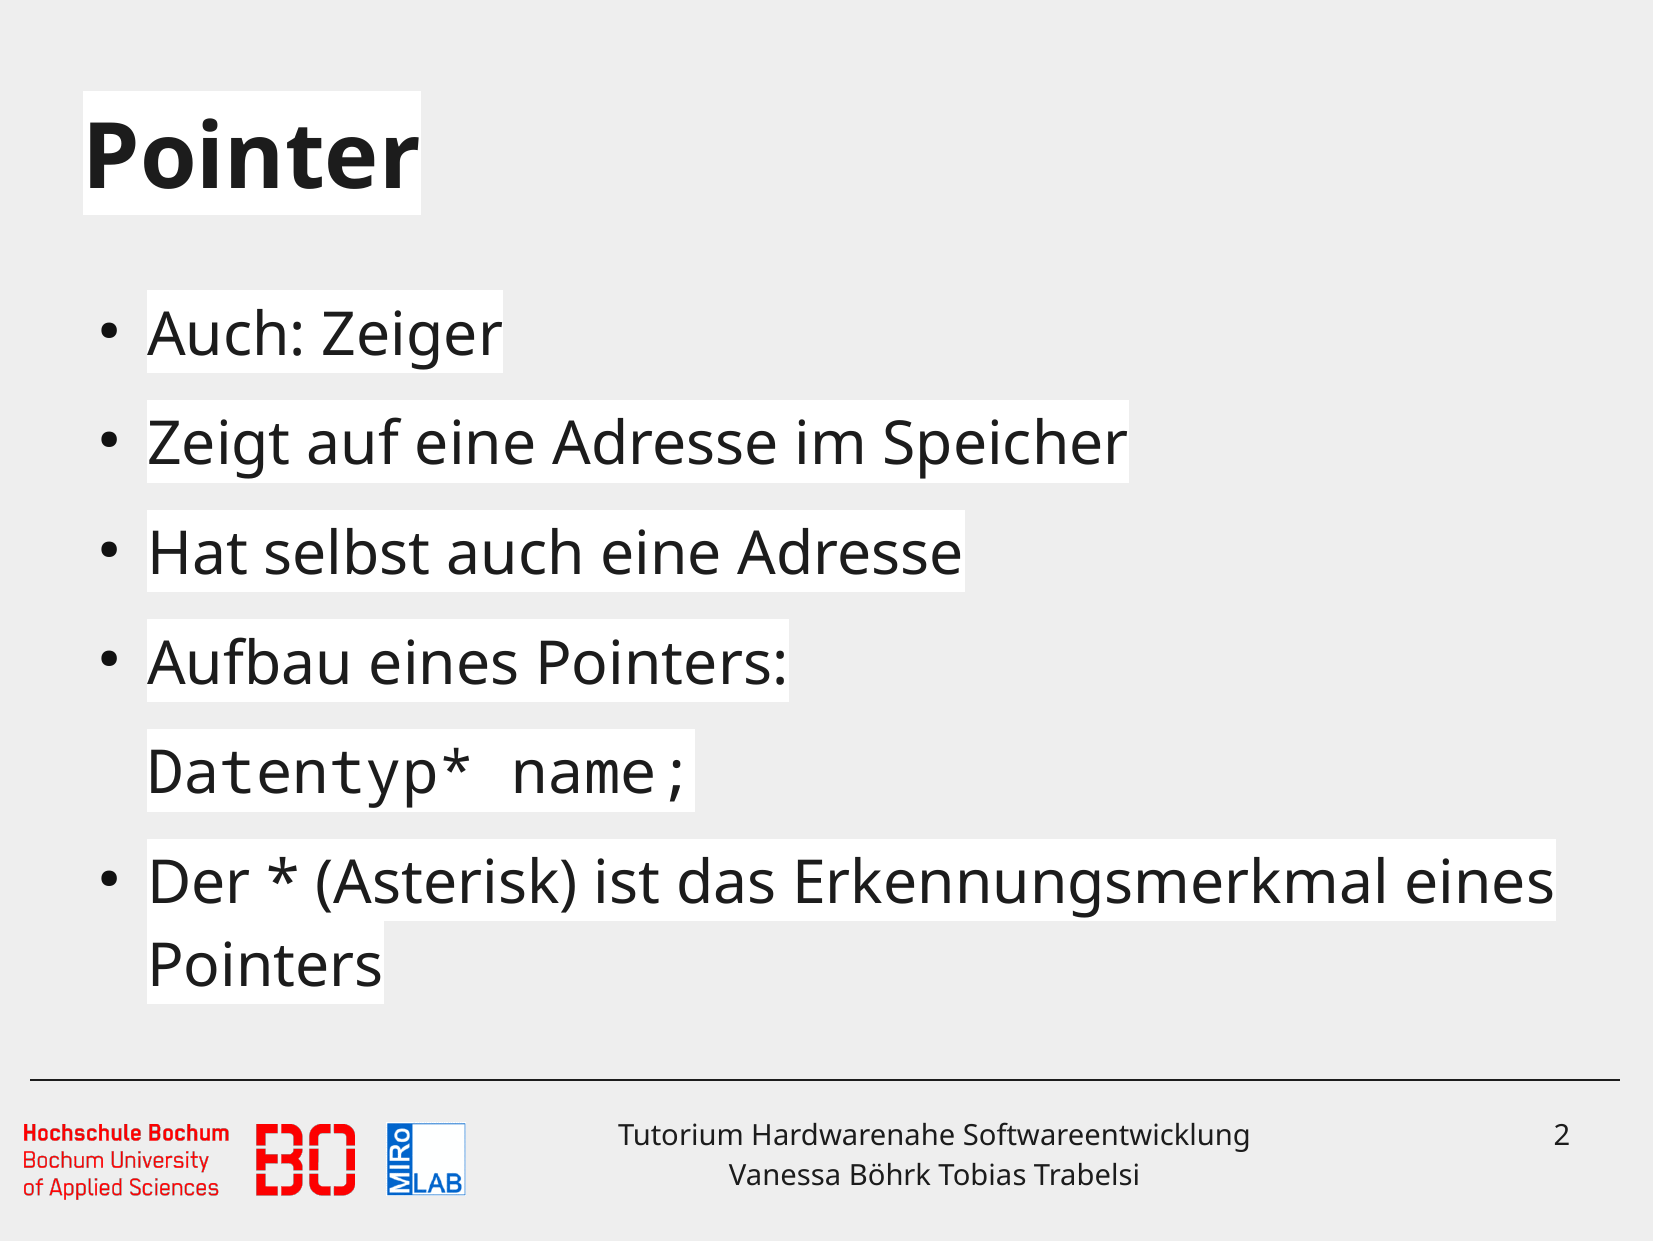

# Pointer
Auch: Zeiger
Zeigt auf eine Adresse im Speicher
Hat selbst auch eine Adresse
Aufbau eines Pointers:
Datentyp* name;
Der * (Asterisk) ist das Erkennungsmerkmal eines Pointers
Vanessa Böhrk - Tutorium Hardwarenahe Softwareentwicklung
2